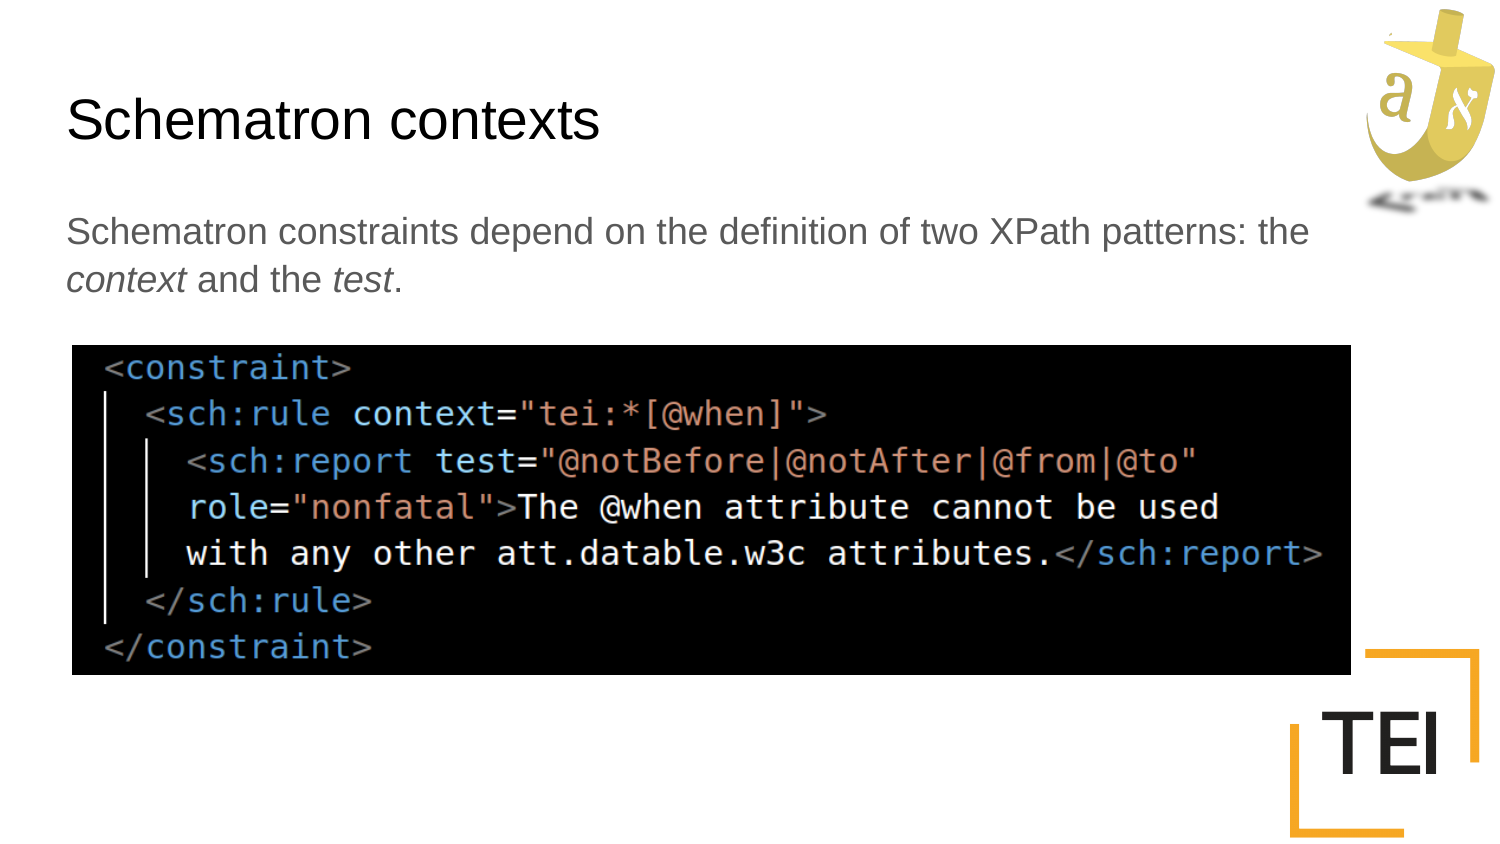

# Schematron contexts
Schematron constraints depend on the definition of two XPath patterns: the context and the test.